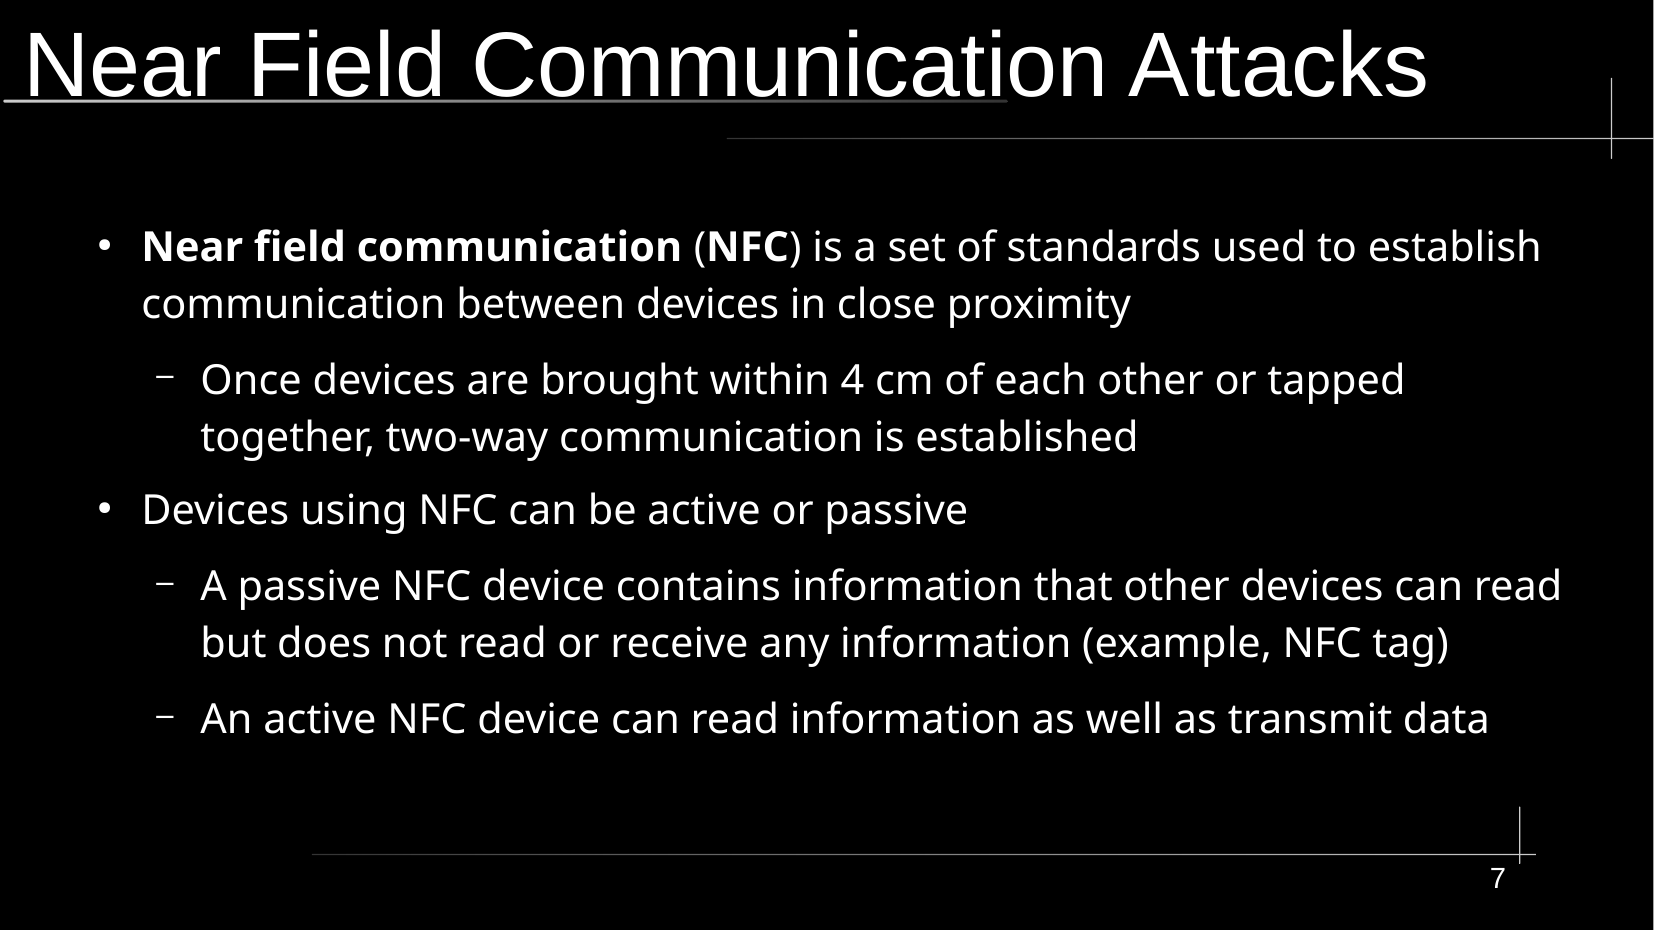

# Near Field Communication Attacks
Near field communication (NFC) is a set of standards used to establish communication between devices in close proximity
Once devices are brought within 4 cm of each other or tapped together, two-way communication is established
Devices using NFC can be active or passive
A passive NFC device contains information that other devices can read but does not read or receive any information (example, NFC tag)
An active NFC device can read information as well as transmit data
7